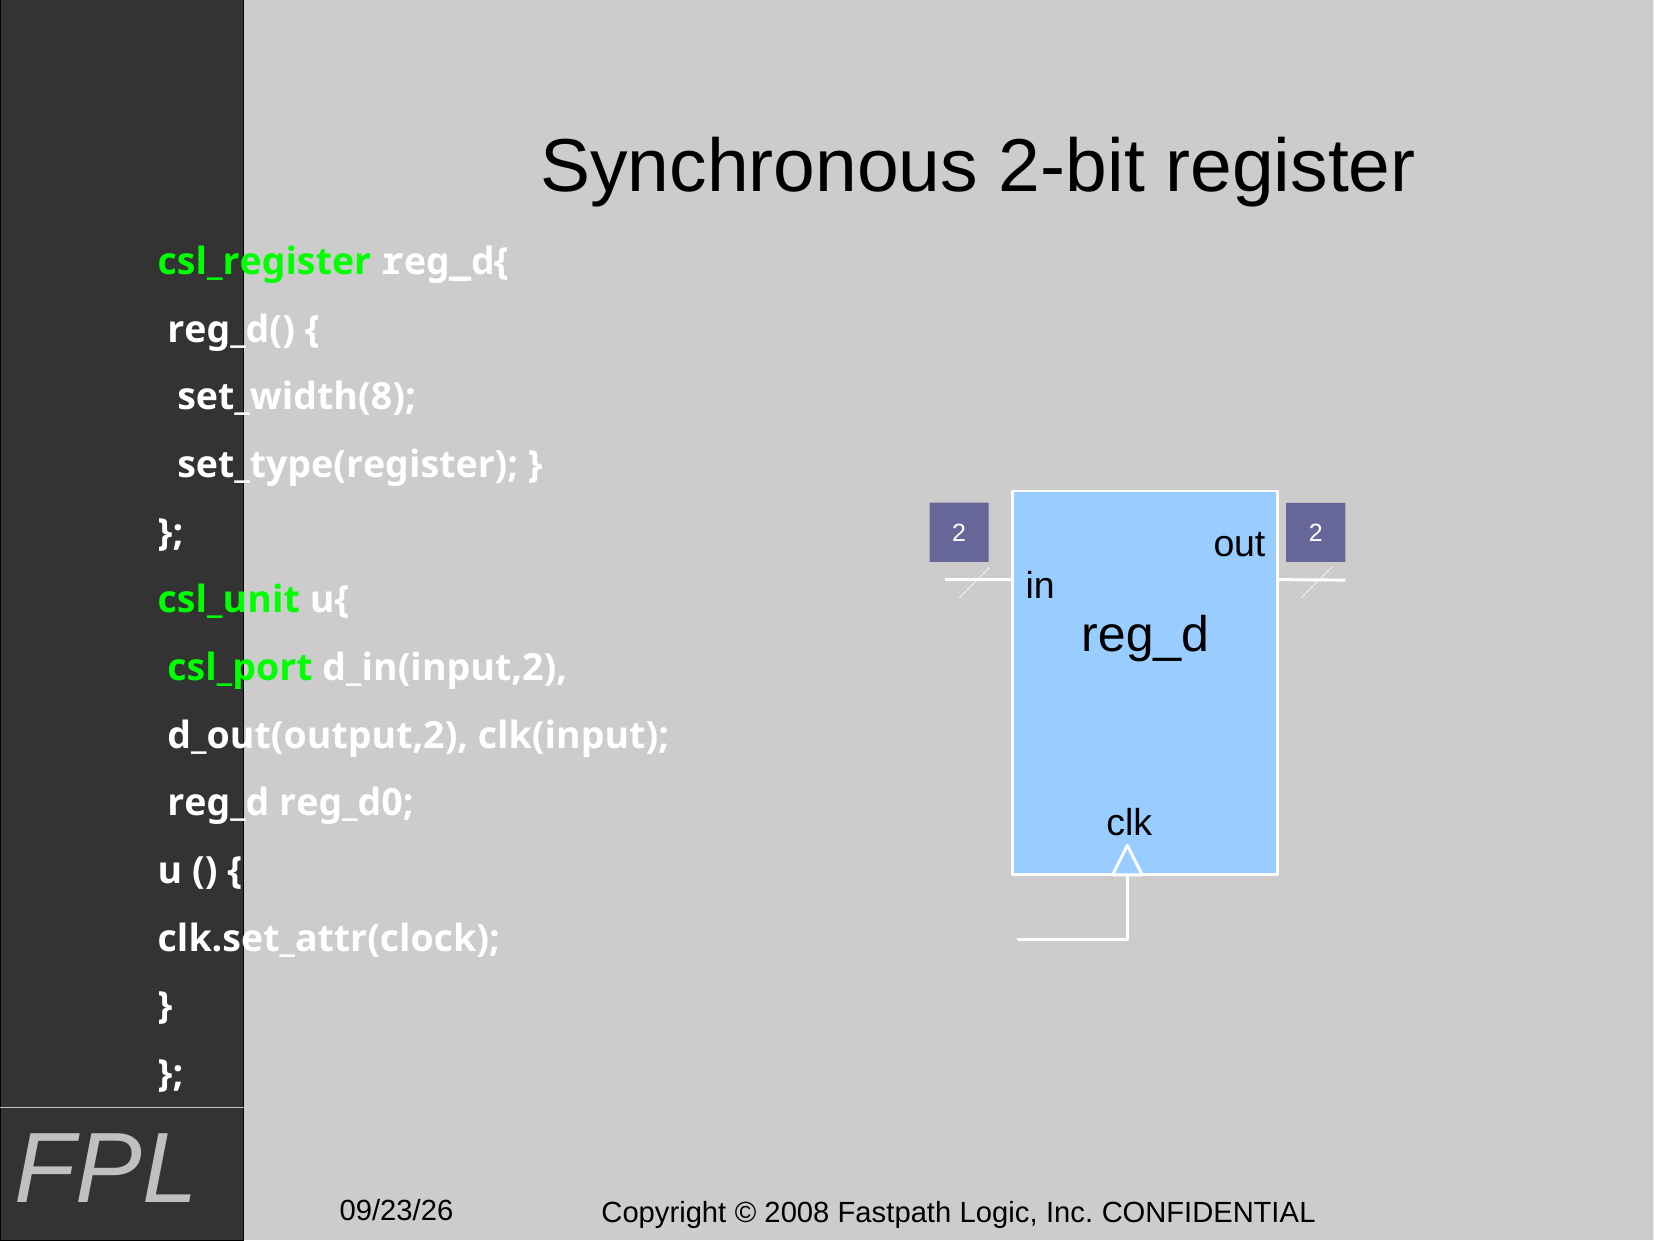

# Synchronous 2-bit register
csl_register reg_d{
 reg_d() {
 set_width(8);
 set_type(register); }
};
csl_unit u{
 csl_port d_in(input,2),
 d_out(output,2), clk(input);
 reg_d reg_d0;
u () {
clk.set_attr(clock);
}
};
 out
in
reg_d
clk
2
2
Copyright Fastpath Logic Inc. @2007